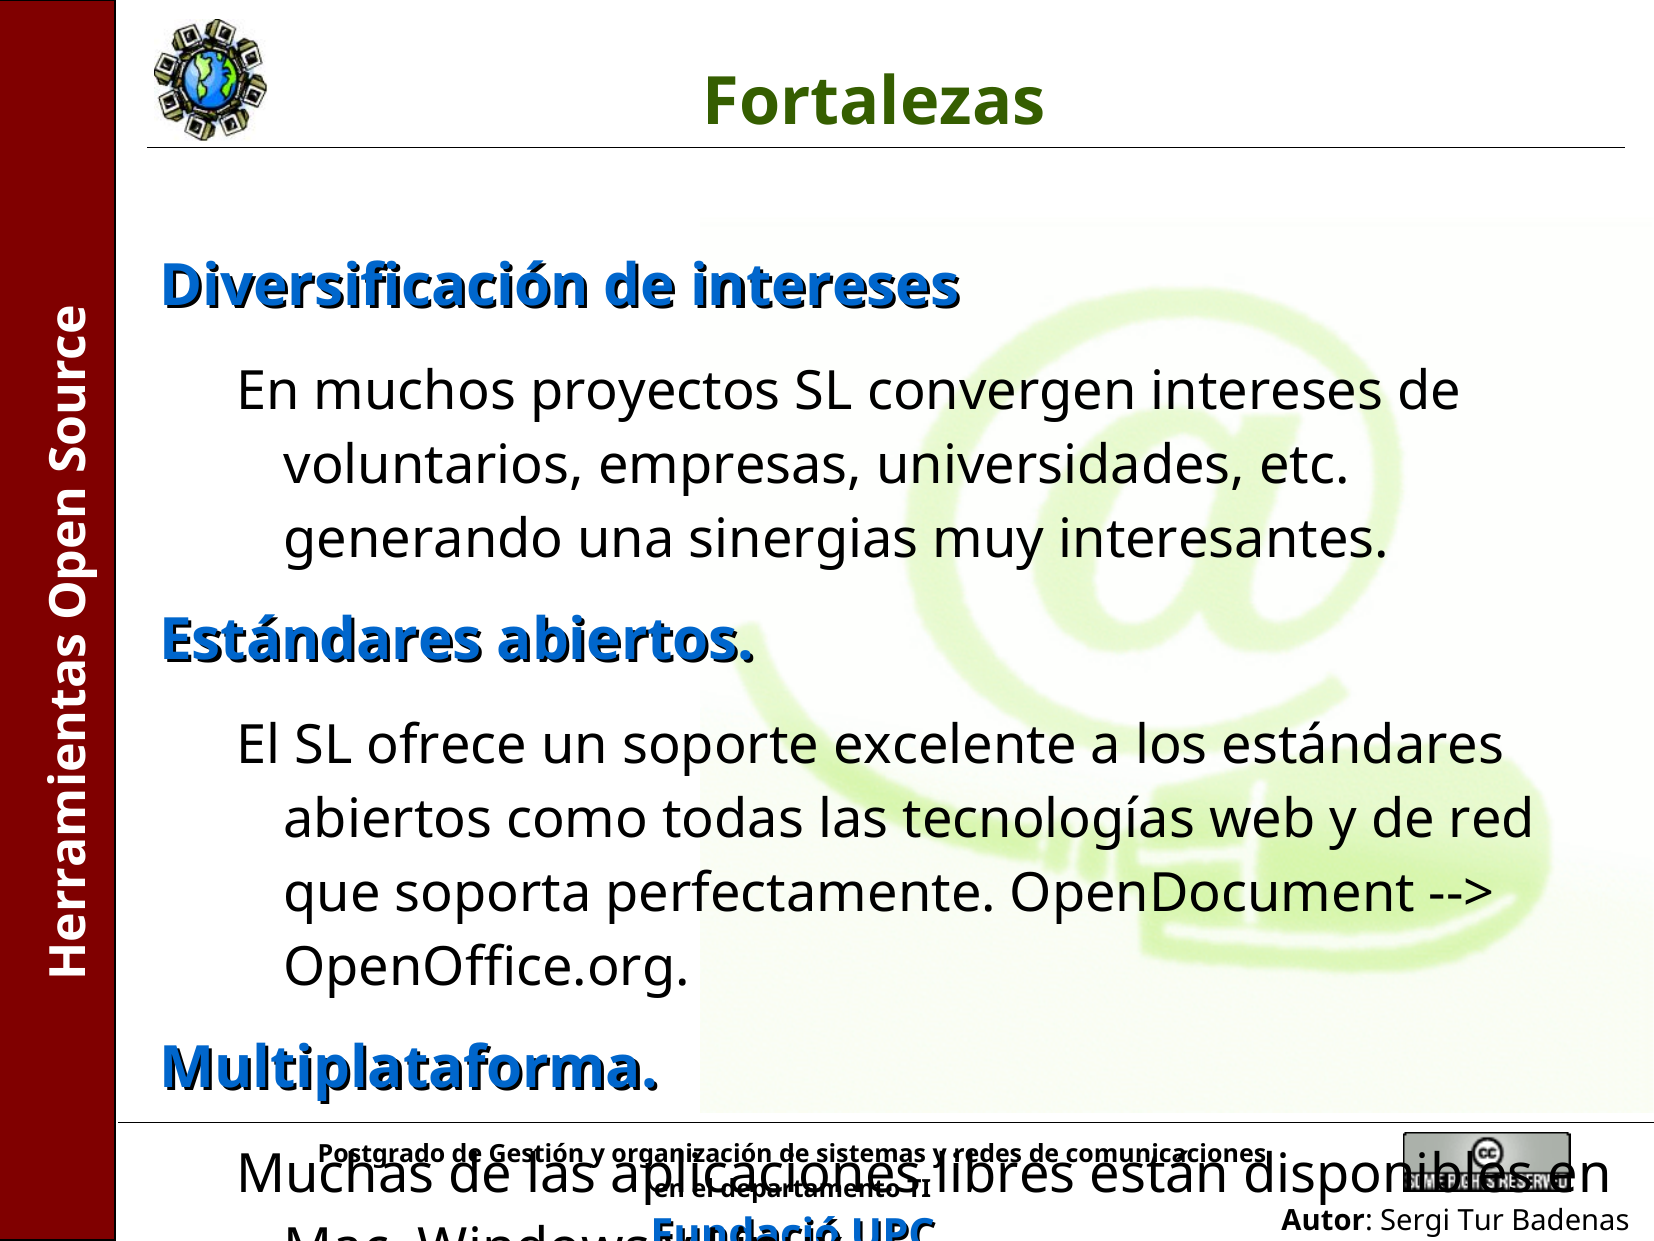

# Fortalezas
Diversificación de intereses
En muchos proyectos SL convergen intereses de voluntarios, empresas, universidades, etc. generando una sinergias muy interesantes.
Estándares abiertos.
El SL ofrece un soporte excelente a los estándares abiertos como todas las tecnologías web y de red que soporta perfectamente. OpenDocument --> OpenOffice.org.
Multiplataforma.
Muchas de las aplicaciones libres están disponibles en Mac, Windows y Linux.